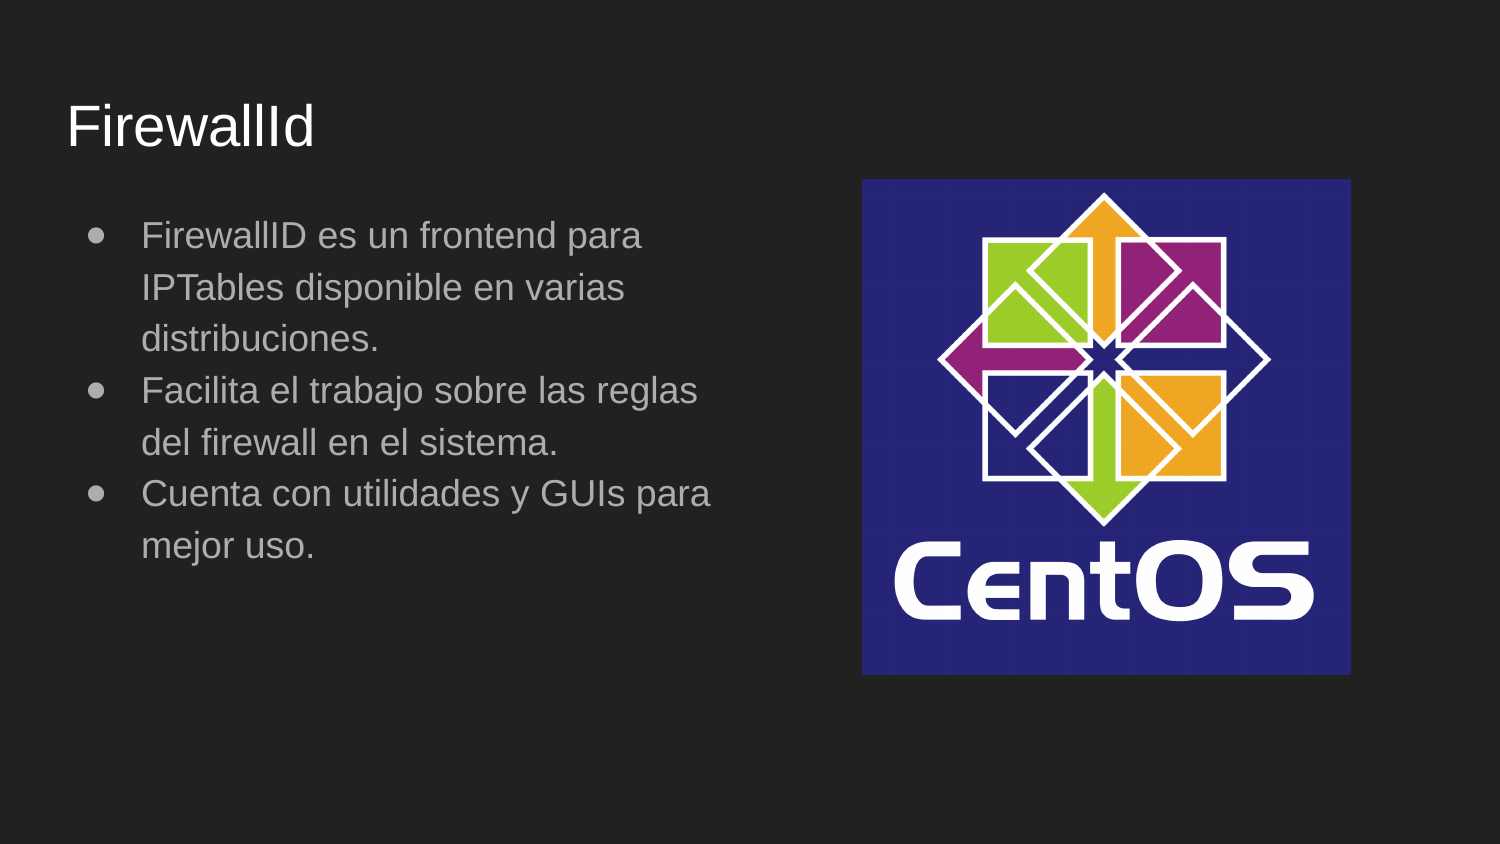

# FirewallId
FirewallID es un frontend para IPTables disponible en varias distribuciones.
Facilita el trabajo sobre las reglas del firewall en el sistema.
Cuenta con utilidades y GUIs para mejor uso.